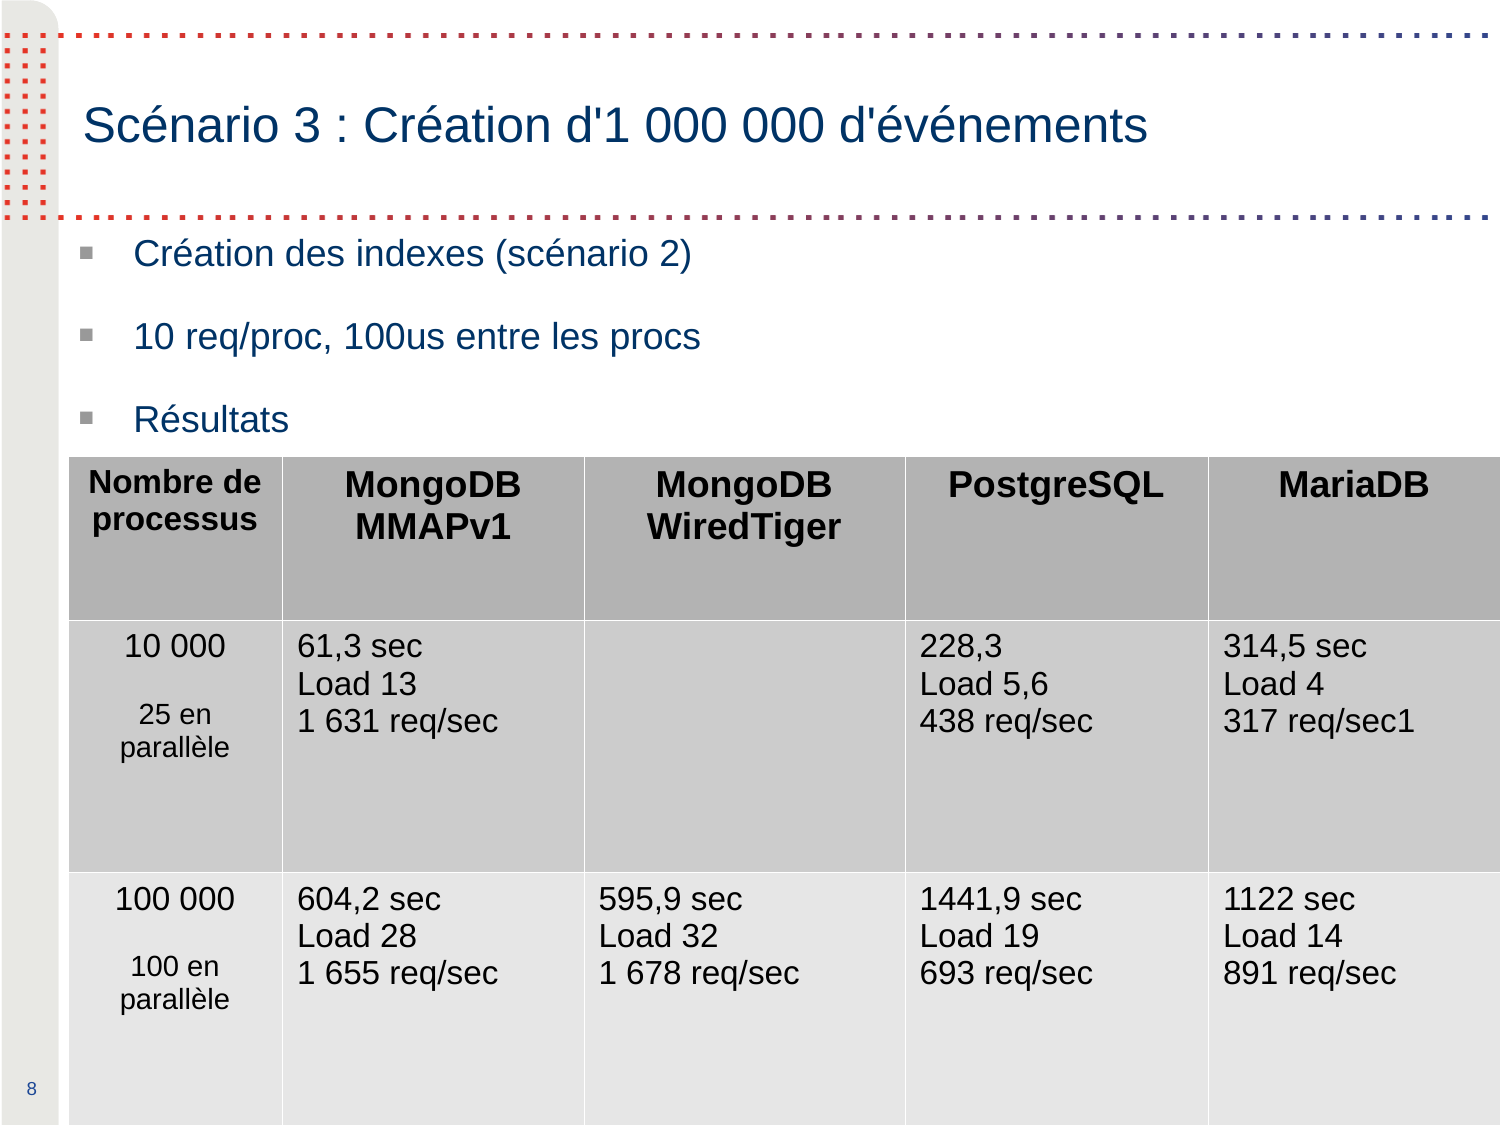

# Scénario 3 : Création d'1 000 000 d'événements
Création des indexes (scénario 2)
10 req/proc, 100us entre les procs
Résultats
| Nombre de processus | MongoDB MMAPv1 | MongoDB WiredTiger | PostgreSQL | MariaDB |
| --- | --- | --- | --- | --- |
| 10 000 25 en parallèle | 61,3 sec Load 13 1 631 req/sec | | 228,3 Load 5,6 438 req/sec | 314,5 sec Load 4 317 req/sec1 |
| 100 000 100 en parallèle | 604,2 sec Load 28 1 655 req/sec | 595,9 sec Load 32 1 678 req/sec | 1441,9 sec Load 19 693 req/sec | 1122 sec Load 14 891 req/sec |